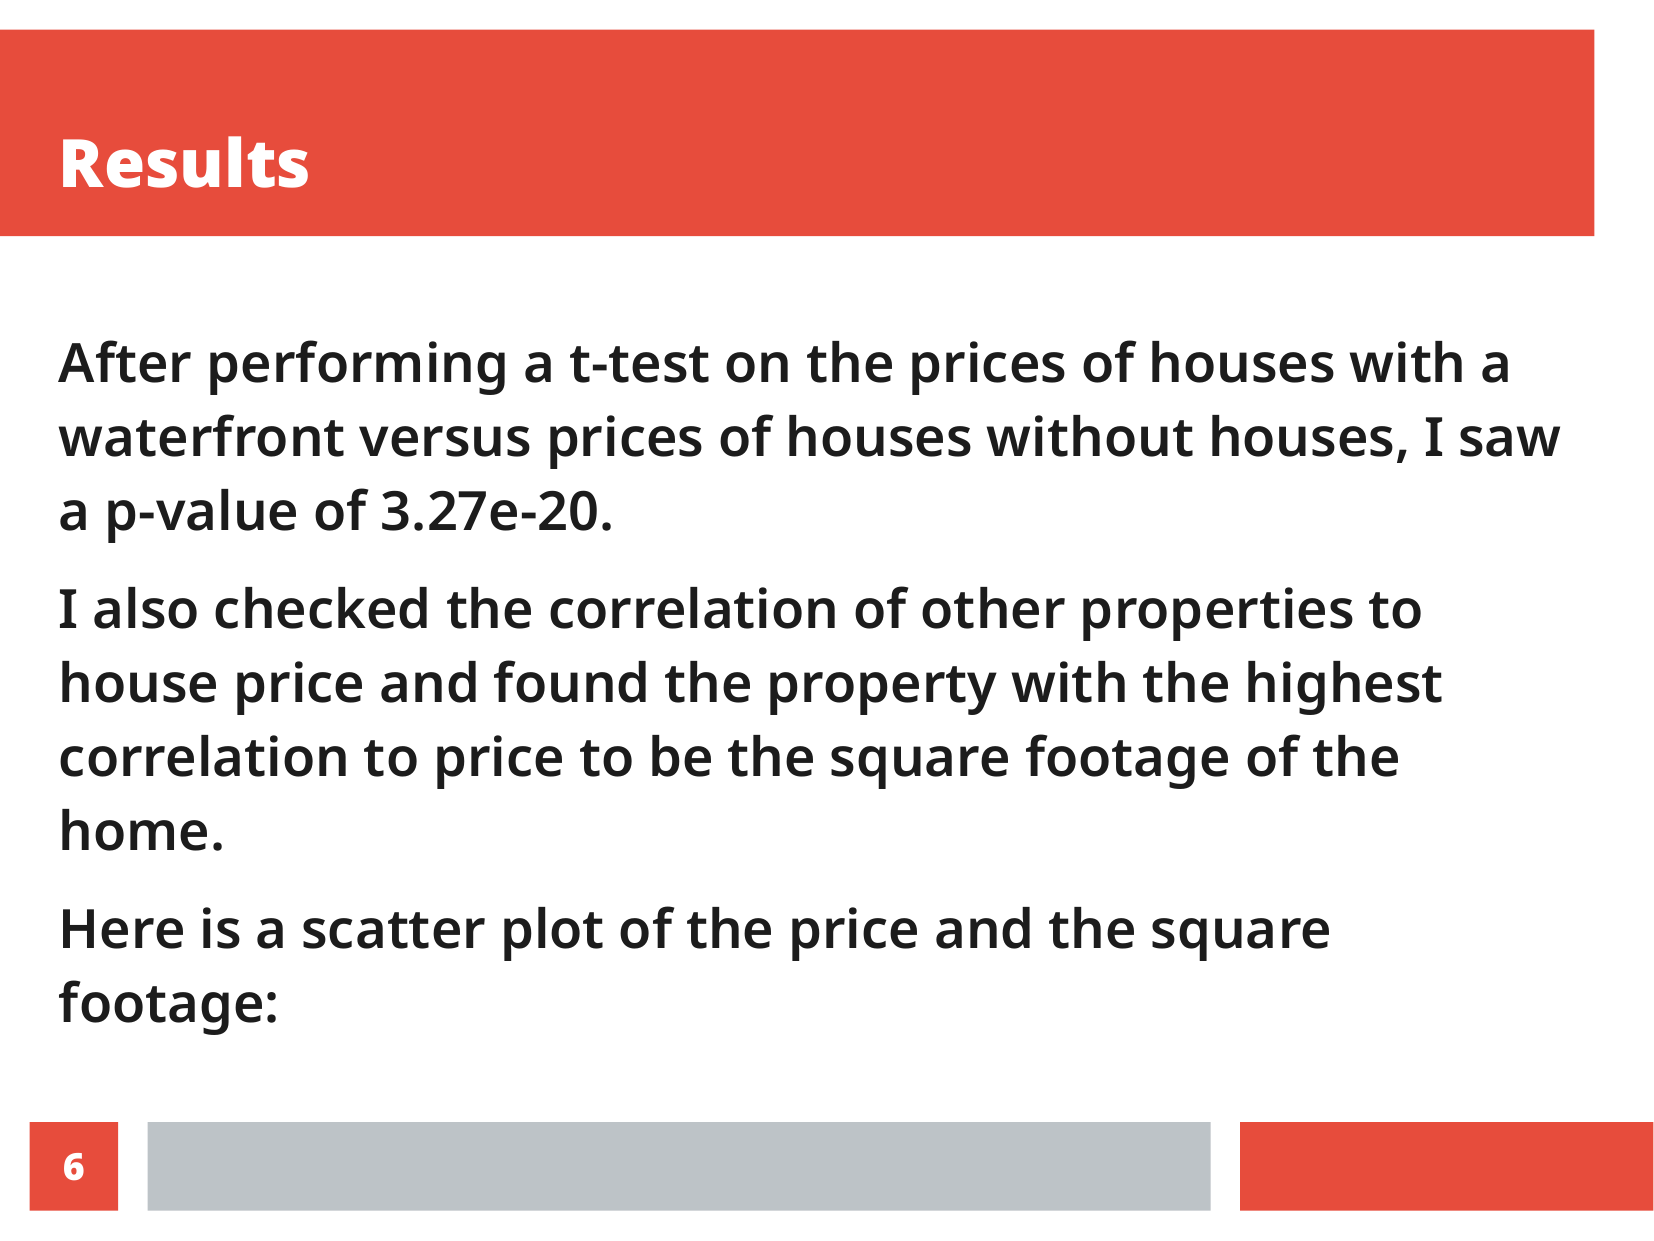

# Results
After performing a t-test on the prices of houses with a waterfront versus prices of houses without houses, I saw a p-value of 3.27e-20.
I also checked the correlation of other properties to house price and found the property with the highest correlation to price to be the square footage of the home.
Here is a scatter plot of the price and the square footage:
6